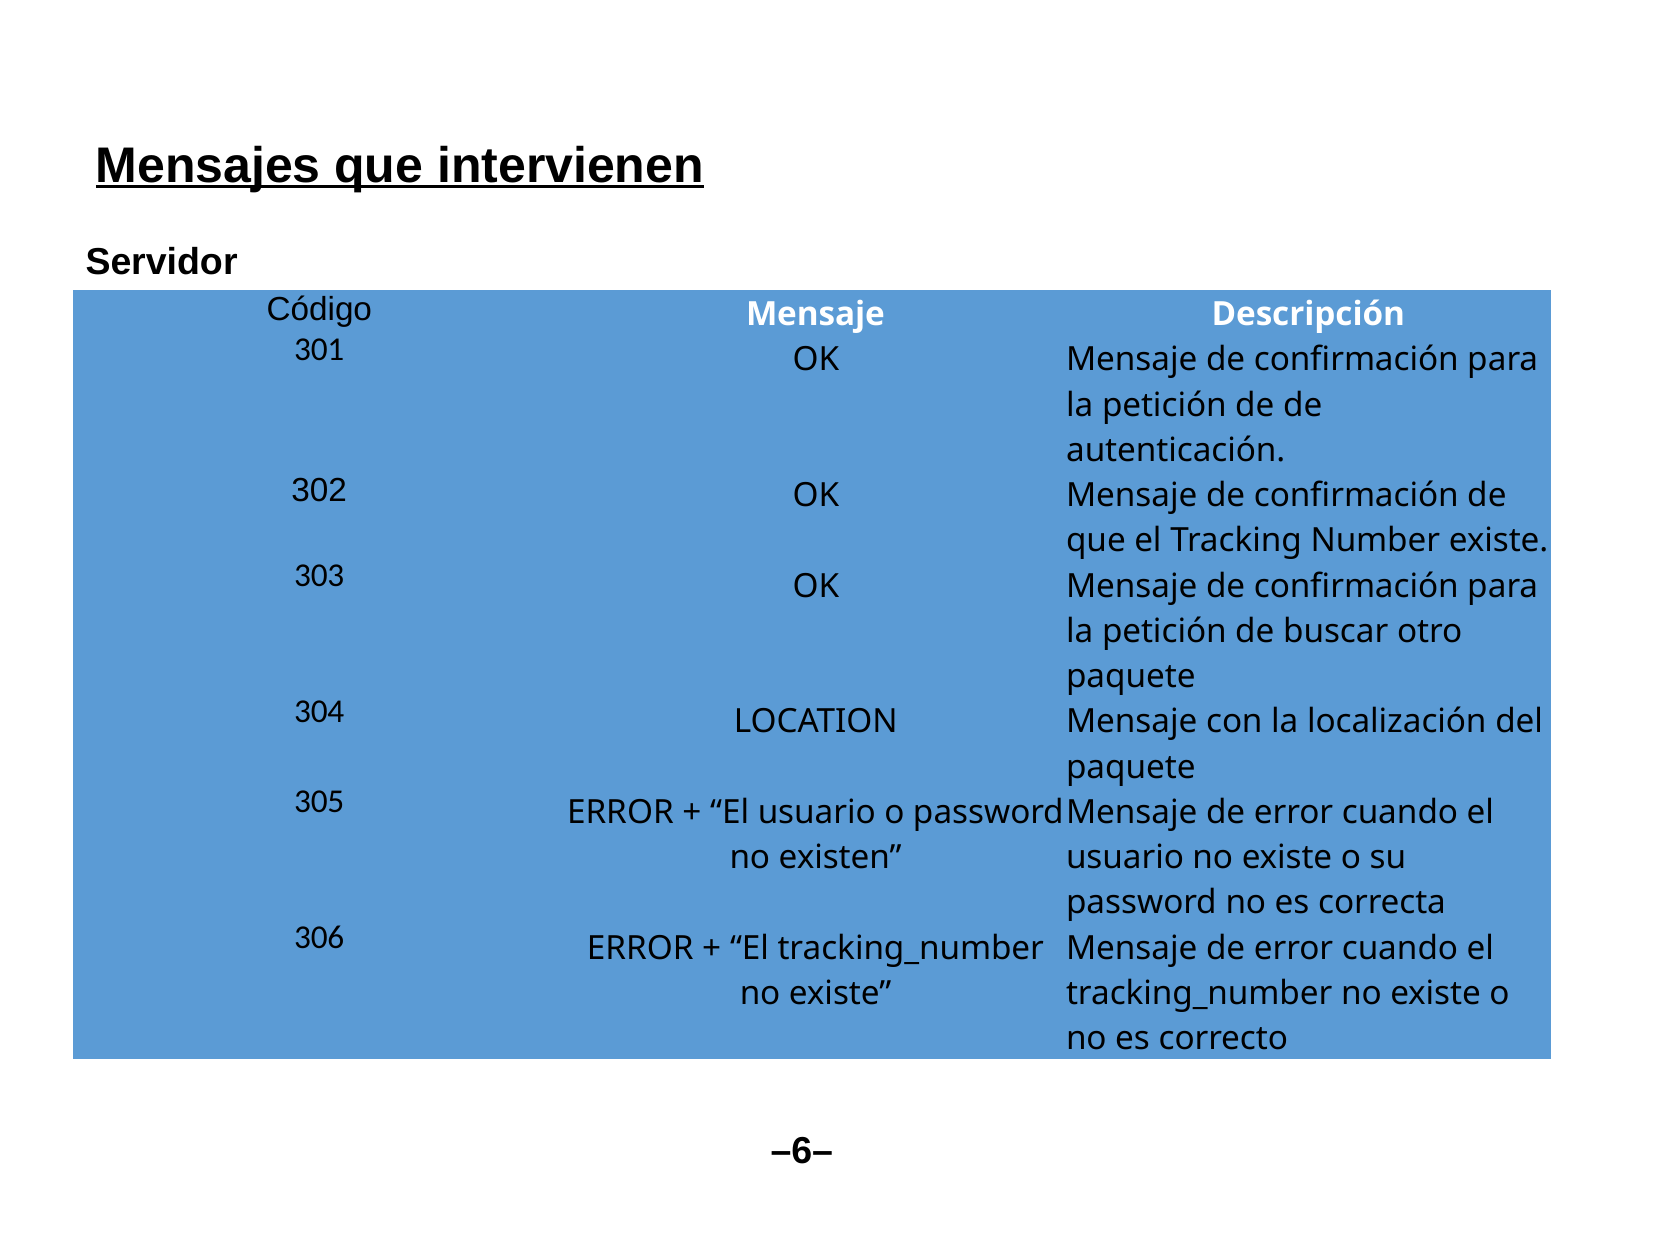

Mensajes que intervienen
Servidor
| Código | Mensaje | Descripción |
| --- | --- | --- |
| 301 | OK | Mensaje de confirmación para la petición de de autenticación. |
| 302 | OK | Mensaje de confirmación de que el Tracking Number existe. |
| 303 | OK | Mensaje de confirmación para la petición de buscar otro paquete |
| 304 | LOCATION | Mensaje con la localización del paquete |
| 305 | ERROR + “El usuario o password no existen” | Mensaje de error cuando el usuario no existe o su password no es correcta |
| 306 | ERROR + “El tracking\_number no existe” | Mensaje de error cuando el tracking\_number no existe o no es correcto |